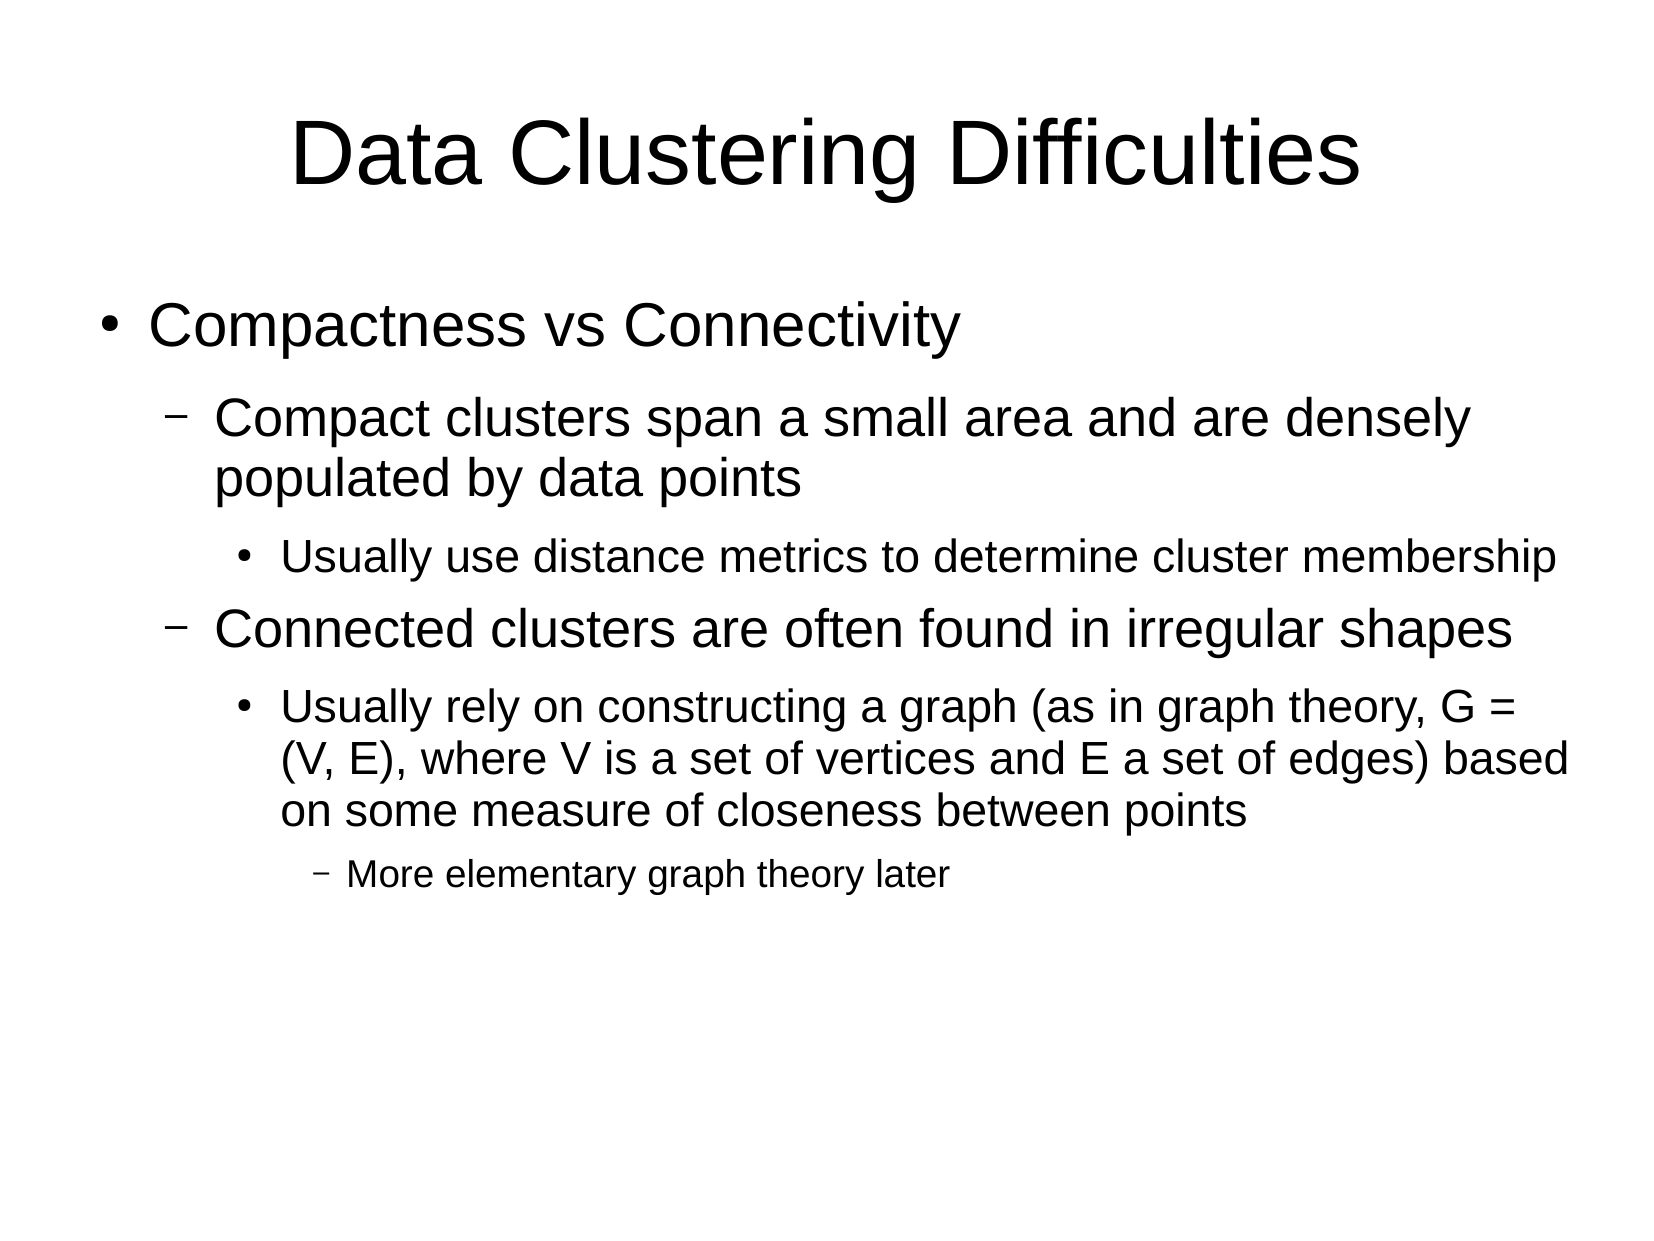

# Data Clustering Difficulties
Compactness vs Connectivity
Compact clusters span a small area and are densely populated by data points
Usually use distance metrics to determine cluster membership
Connected clusters are often found in irregular shapes
Usually rely on constructing a graph (as in graph theory, G = (V, E), where V is a set of vertices and E a set of edges) based on some measure of closeness between points
More elementary graph theory later